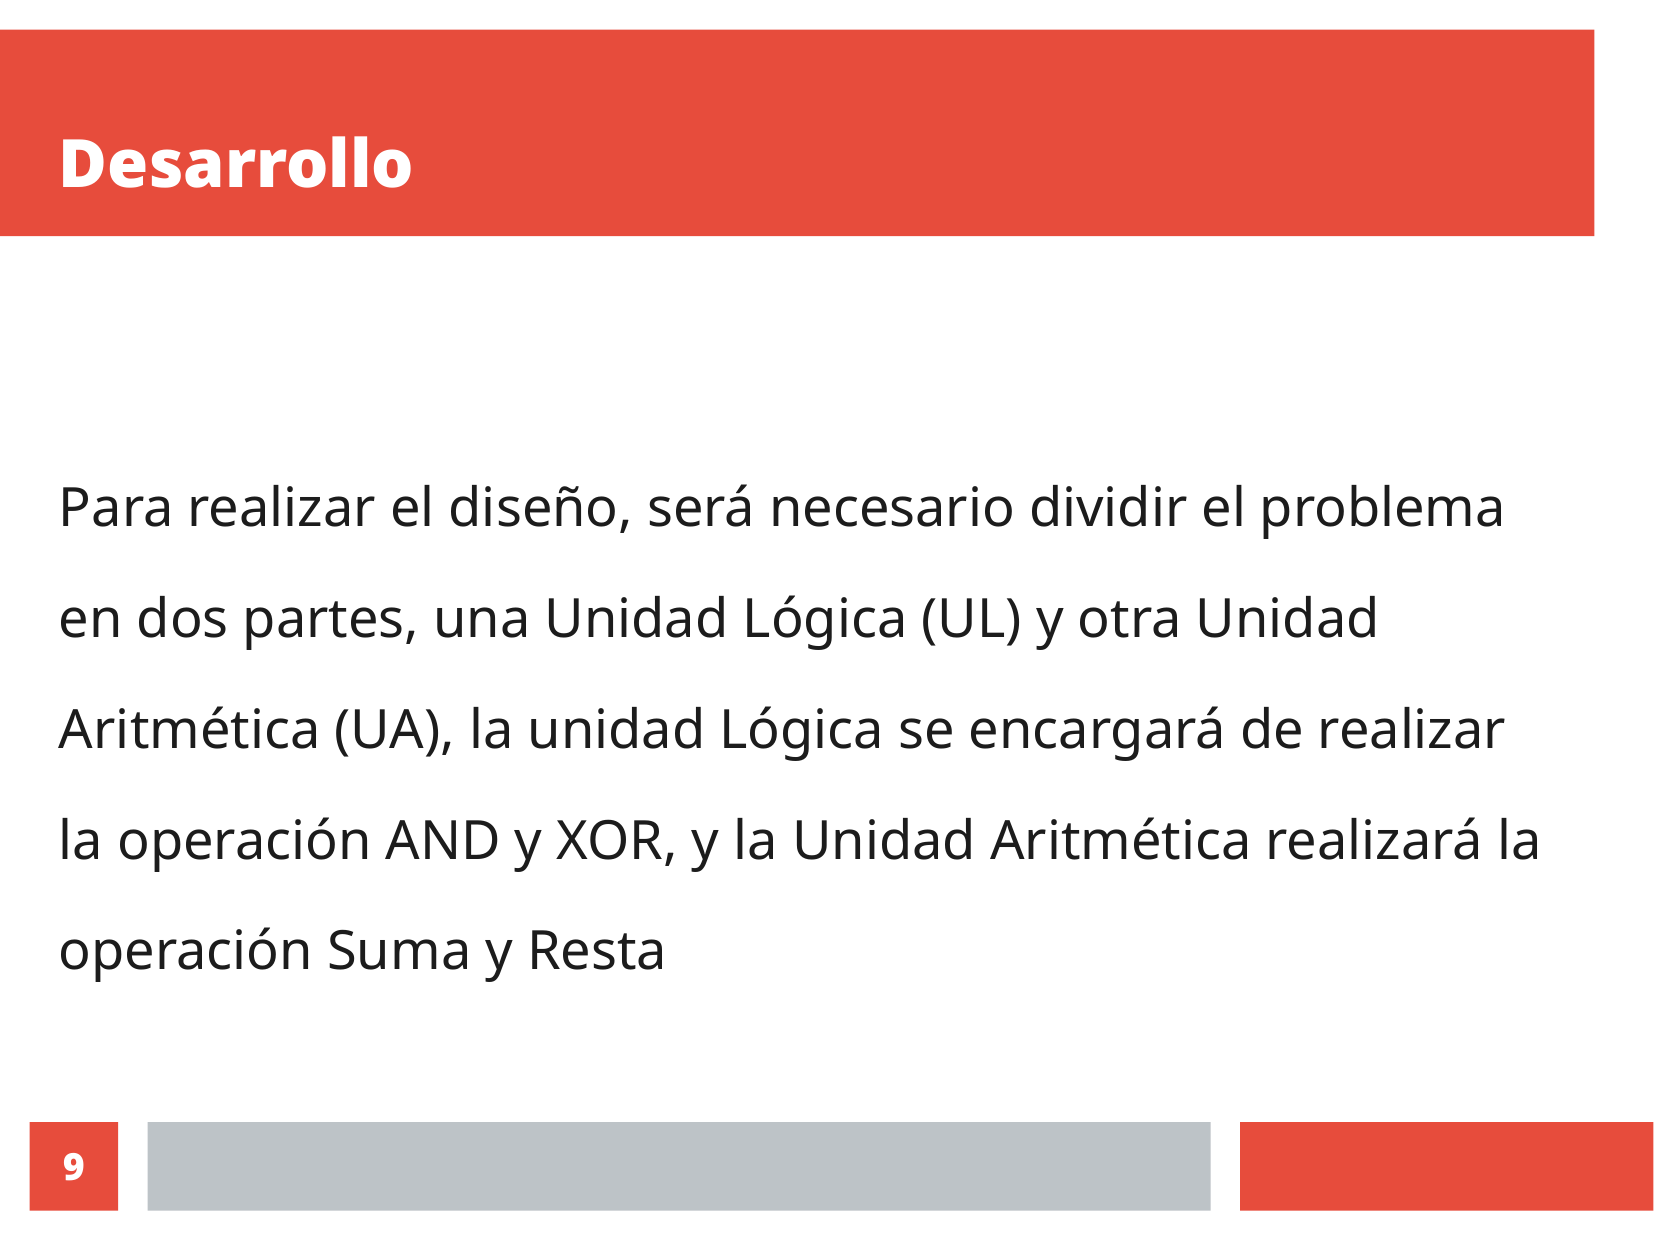

# Desarrollo
Para realizar el diseño, será necesario dividir el problema en dos partes, una Unidad Lógica (UL) y otra Unidad Aritmética (UA), la unidad Lógica se encargará de realizar la operación AND y XOR, y la Unidad Aritmética realizará la operación Suma y Resta
9